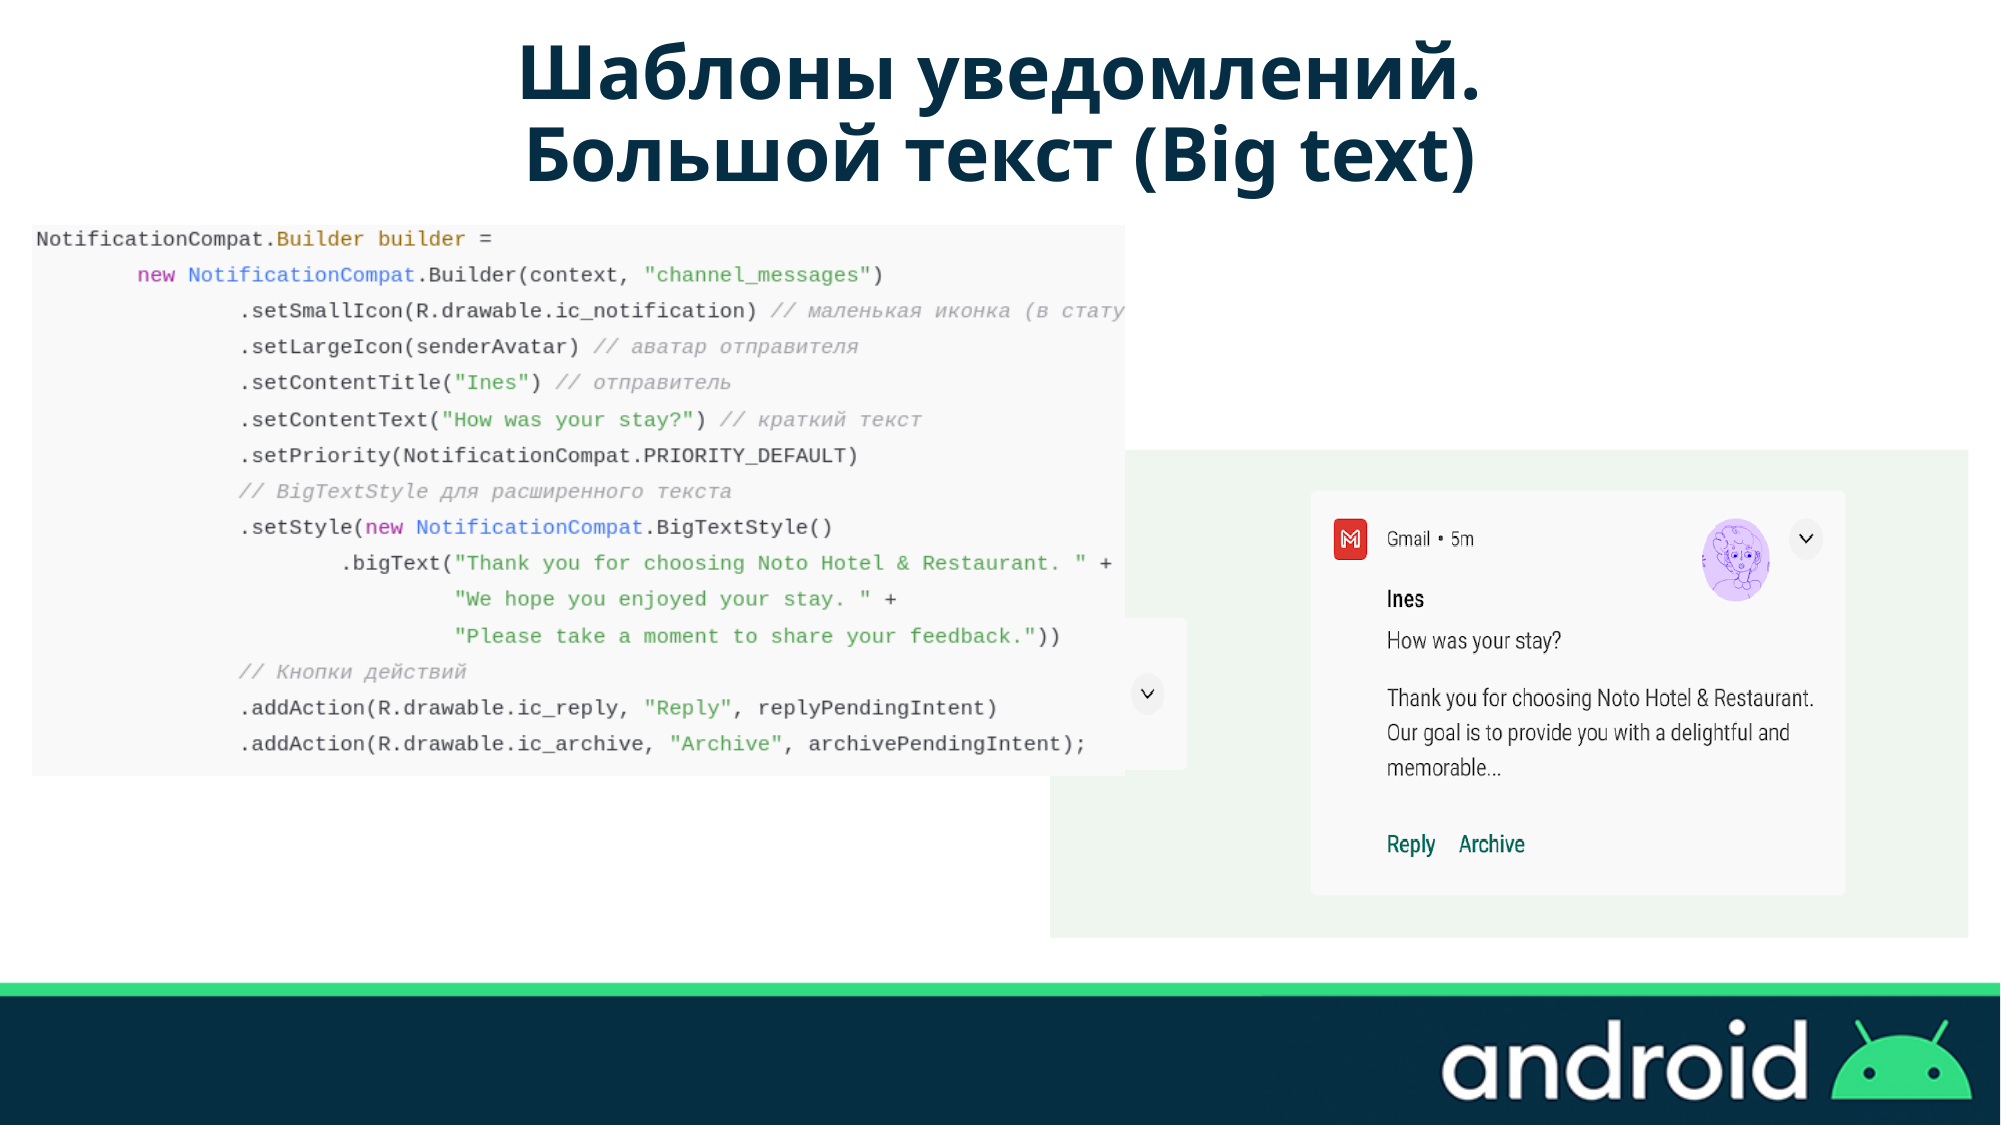

# Шаблоны уведомлений. Большой текст (Big text)